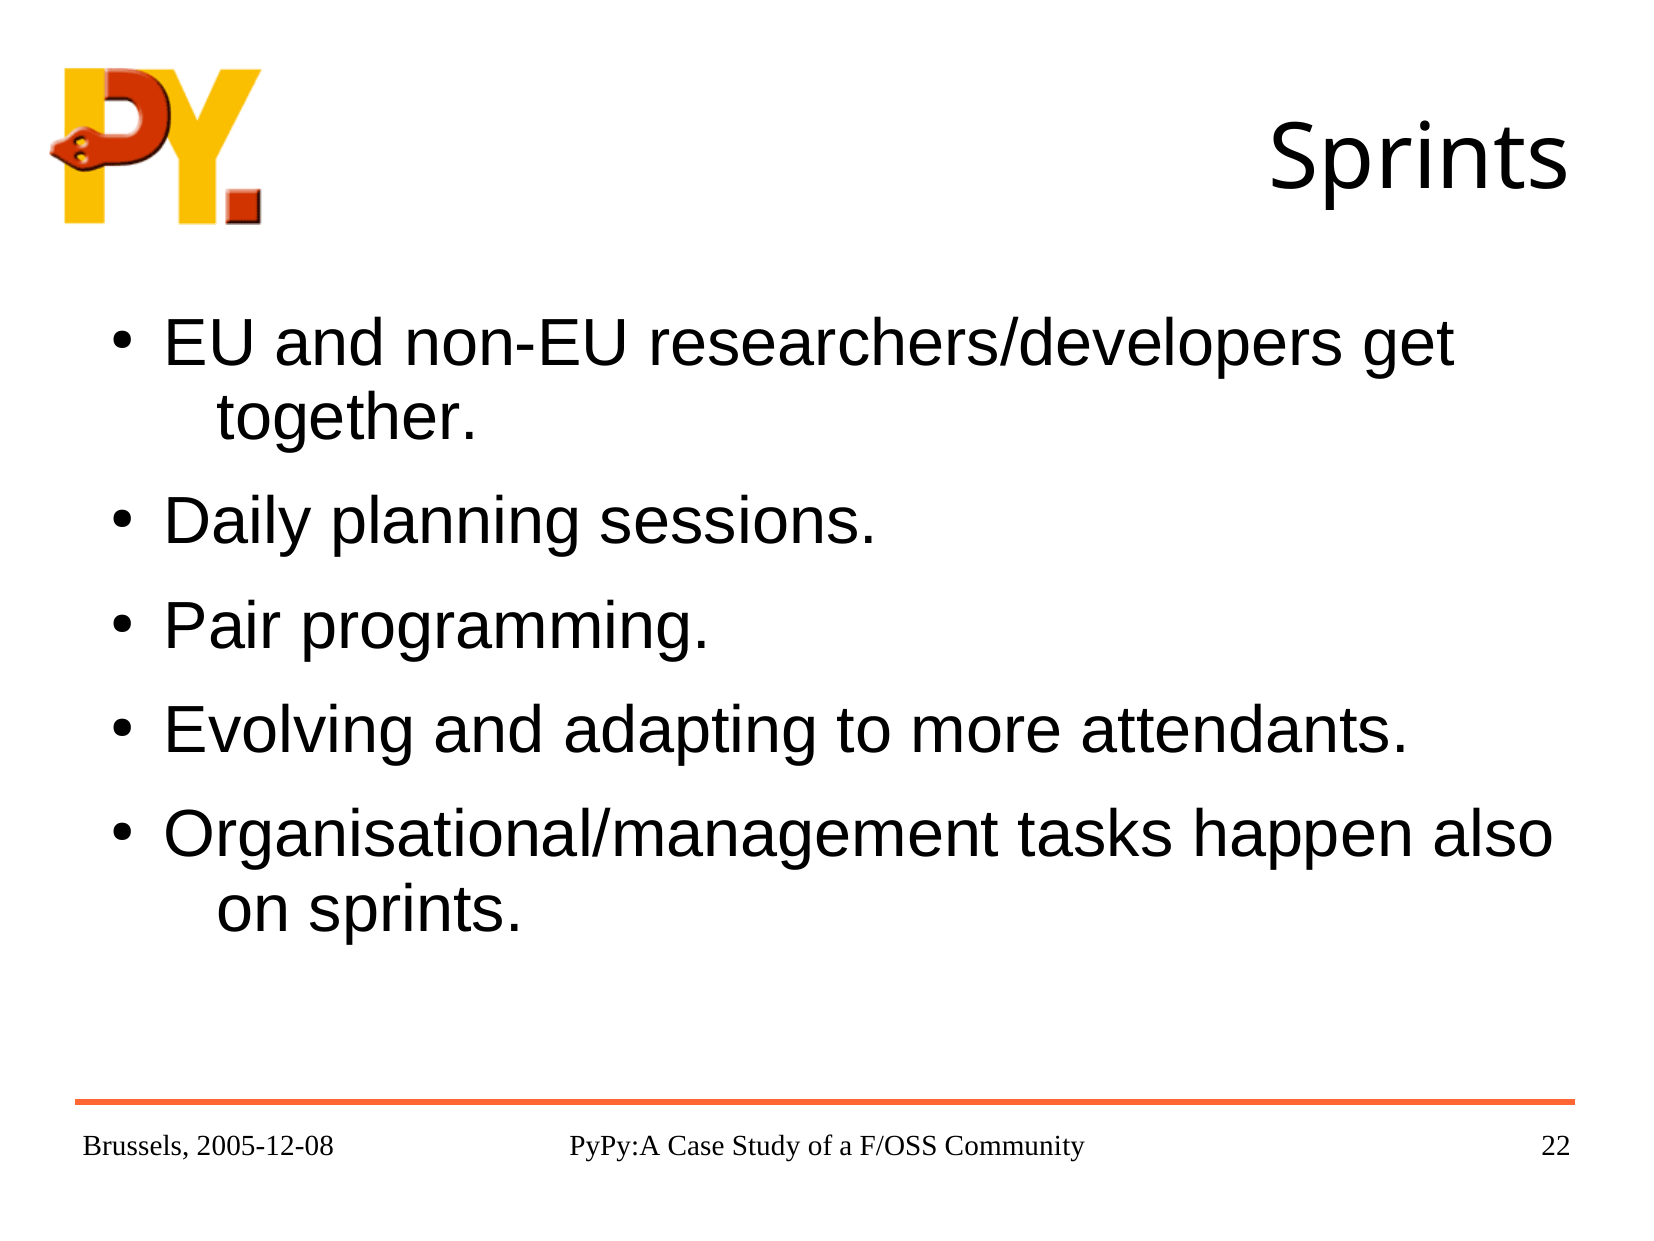

# Sprints
EU and non-EU researchers/developers get together.
Daily planning sessions.
Pair programming.
Evolving and adapting to more attendants.
Organisational/management tasks happen also on sprints.
Brussels, 2005-12-08
PyPy: A Case Study of a F/OSS Community
22